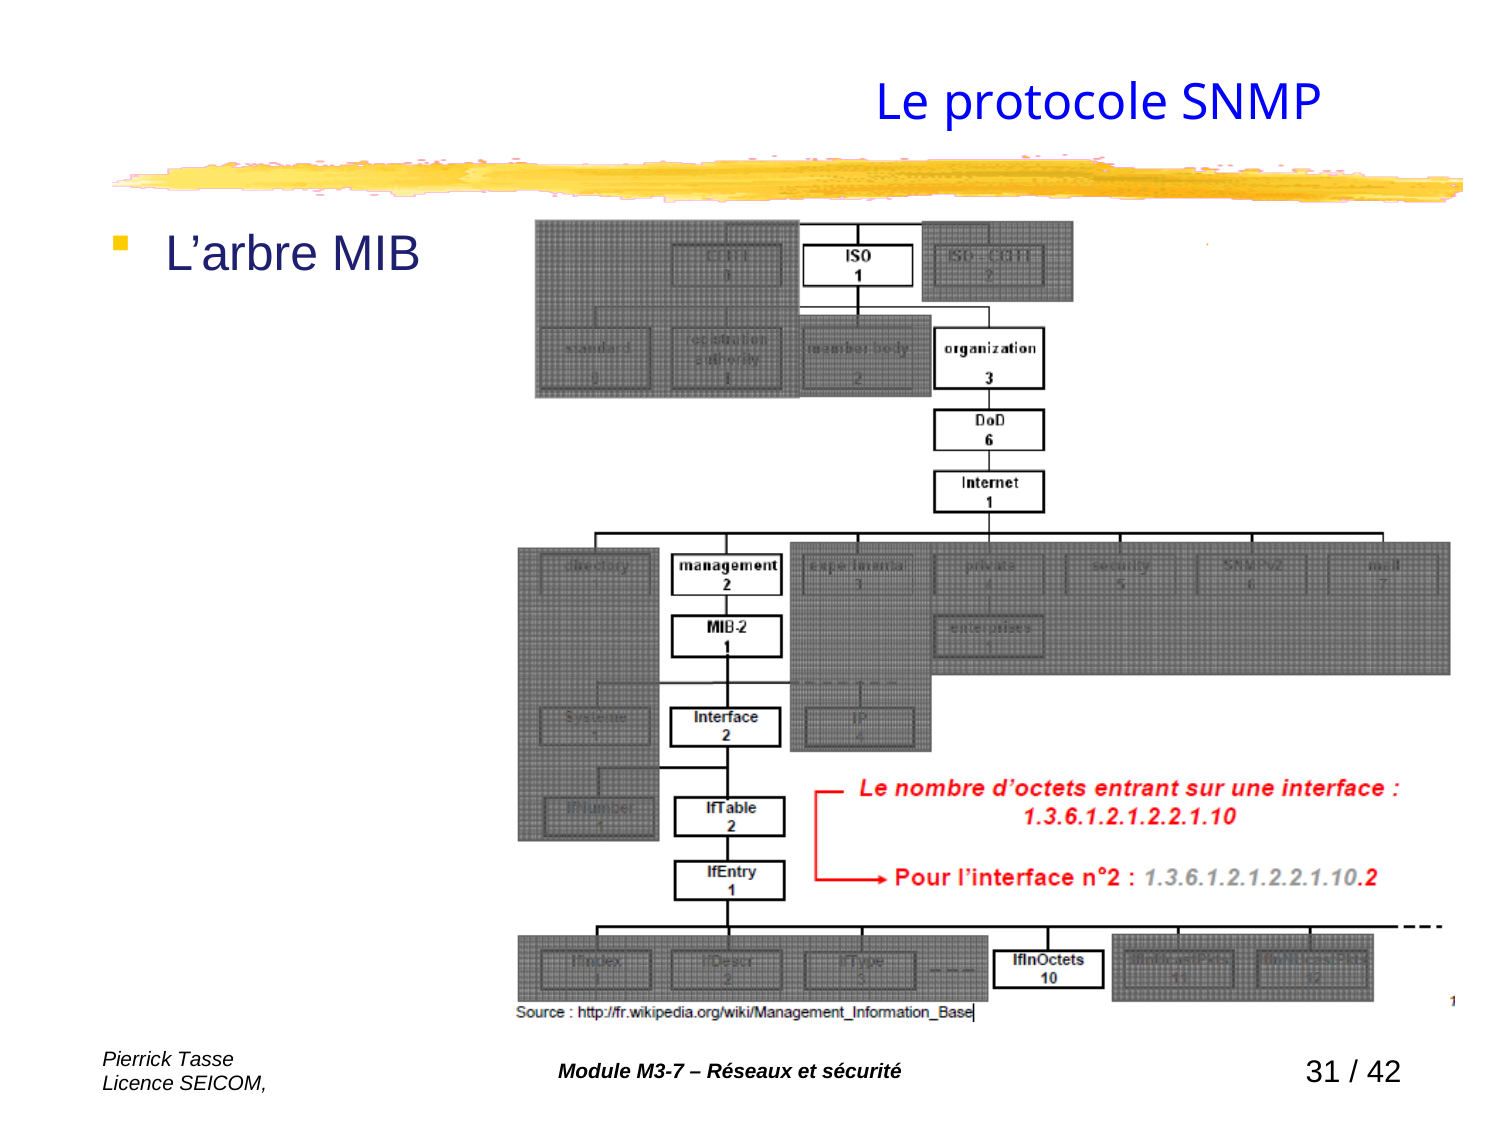

# Le protocole SNMP
L’arbre MIB
31